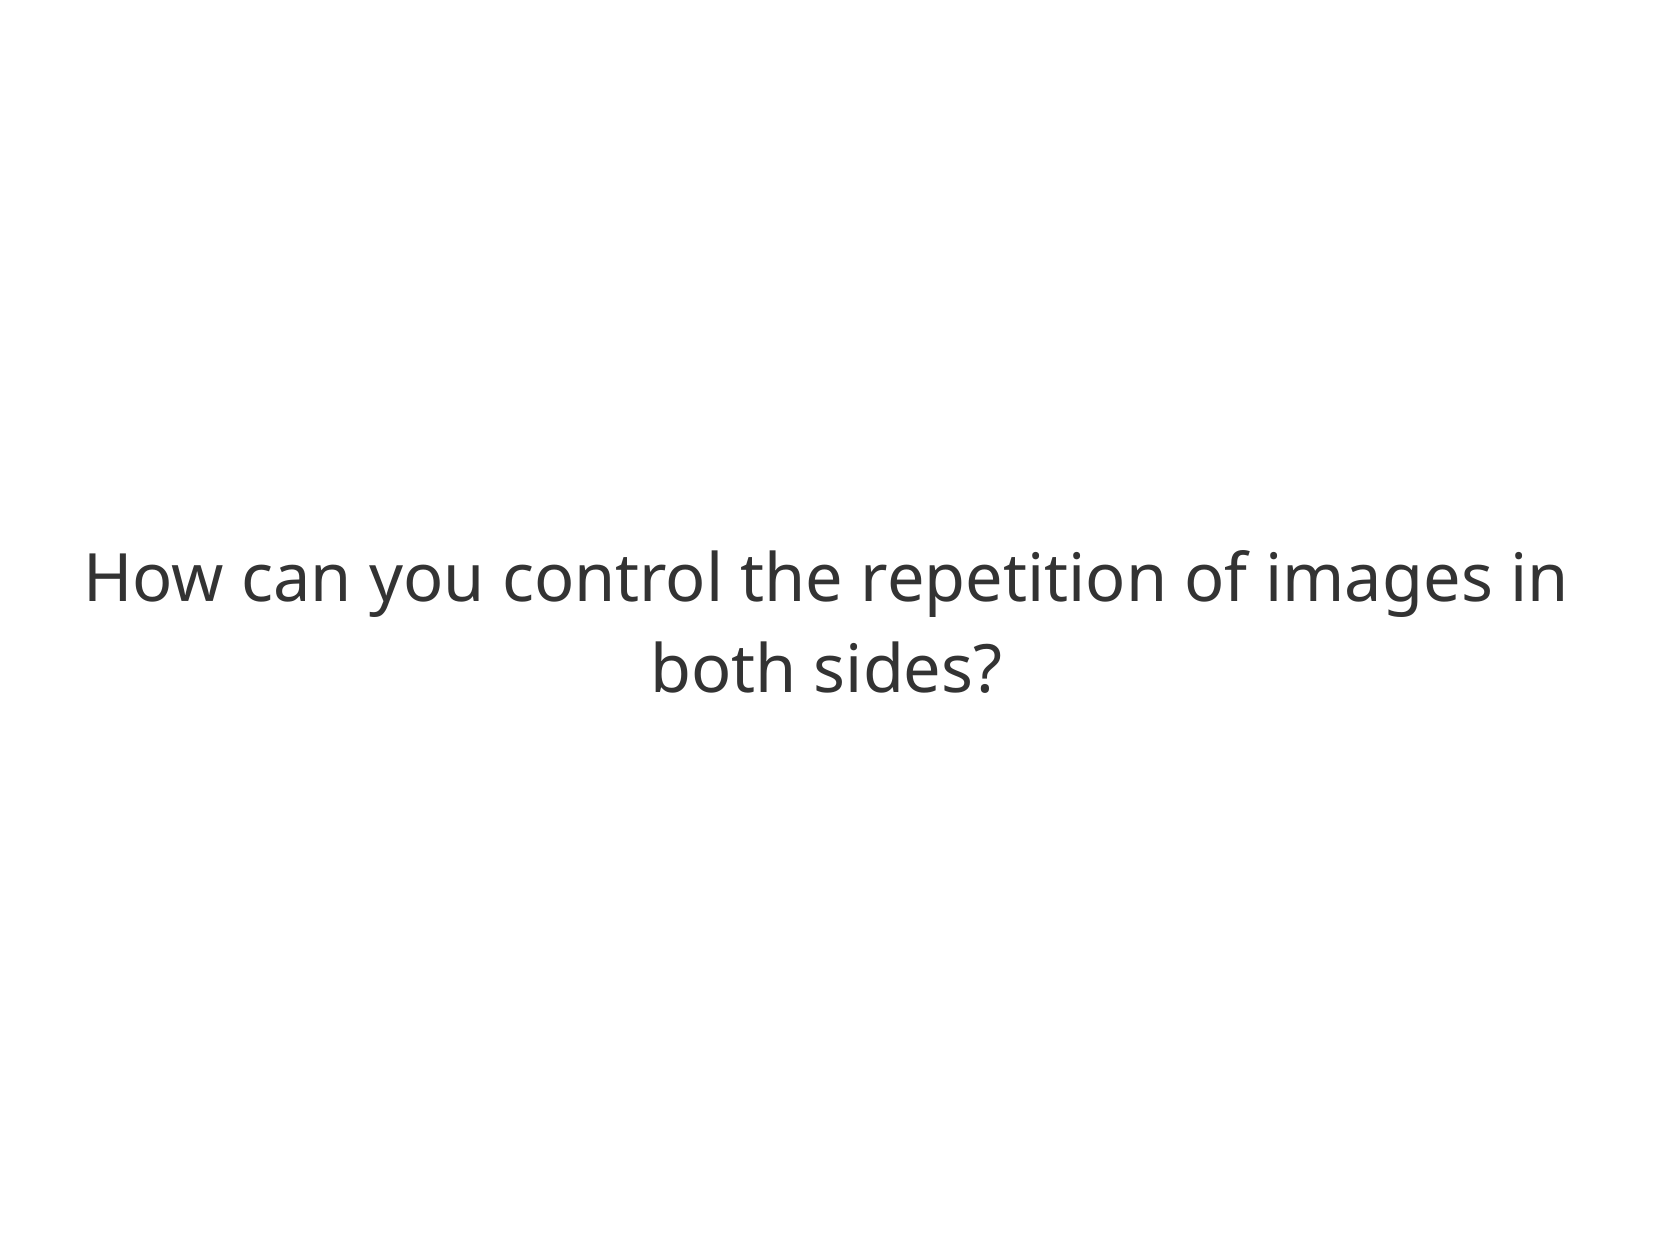

# How can you control the repetition of images in both sides?